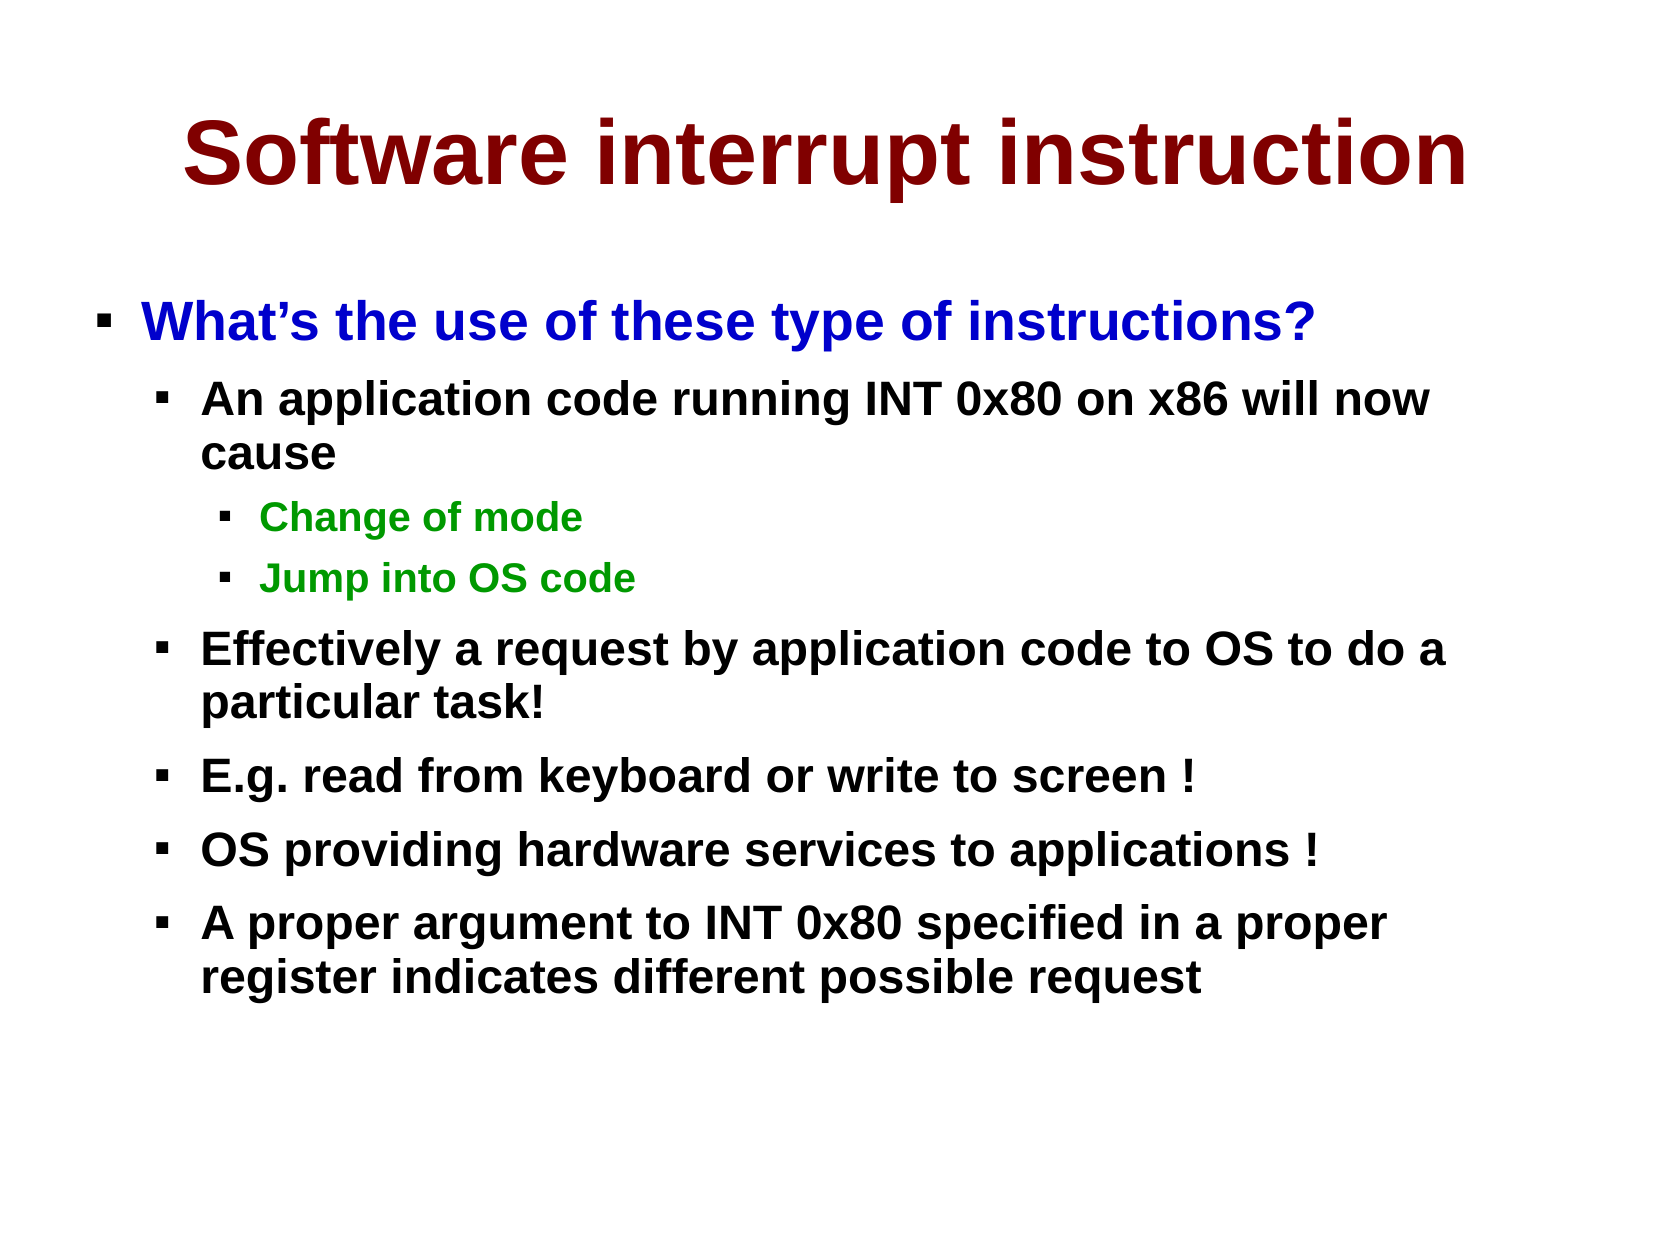

# Software interrupt instruction
What’s the use of these type of instructions?
An application code running INT 0x80 on x86 will now cause
Change of mode
Jump into OS code
Effectively a request by application code to OS to do a particular task!
E.g. read from keyboard or write to screen !
OS providing hardware services to applications !
A proper argument to INT 0x80 specified in a proper register indicates different possible request